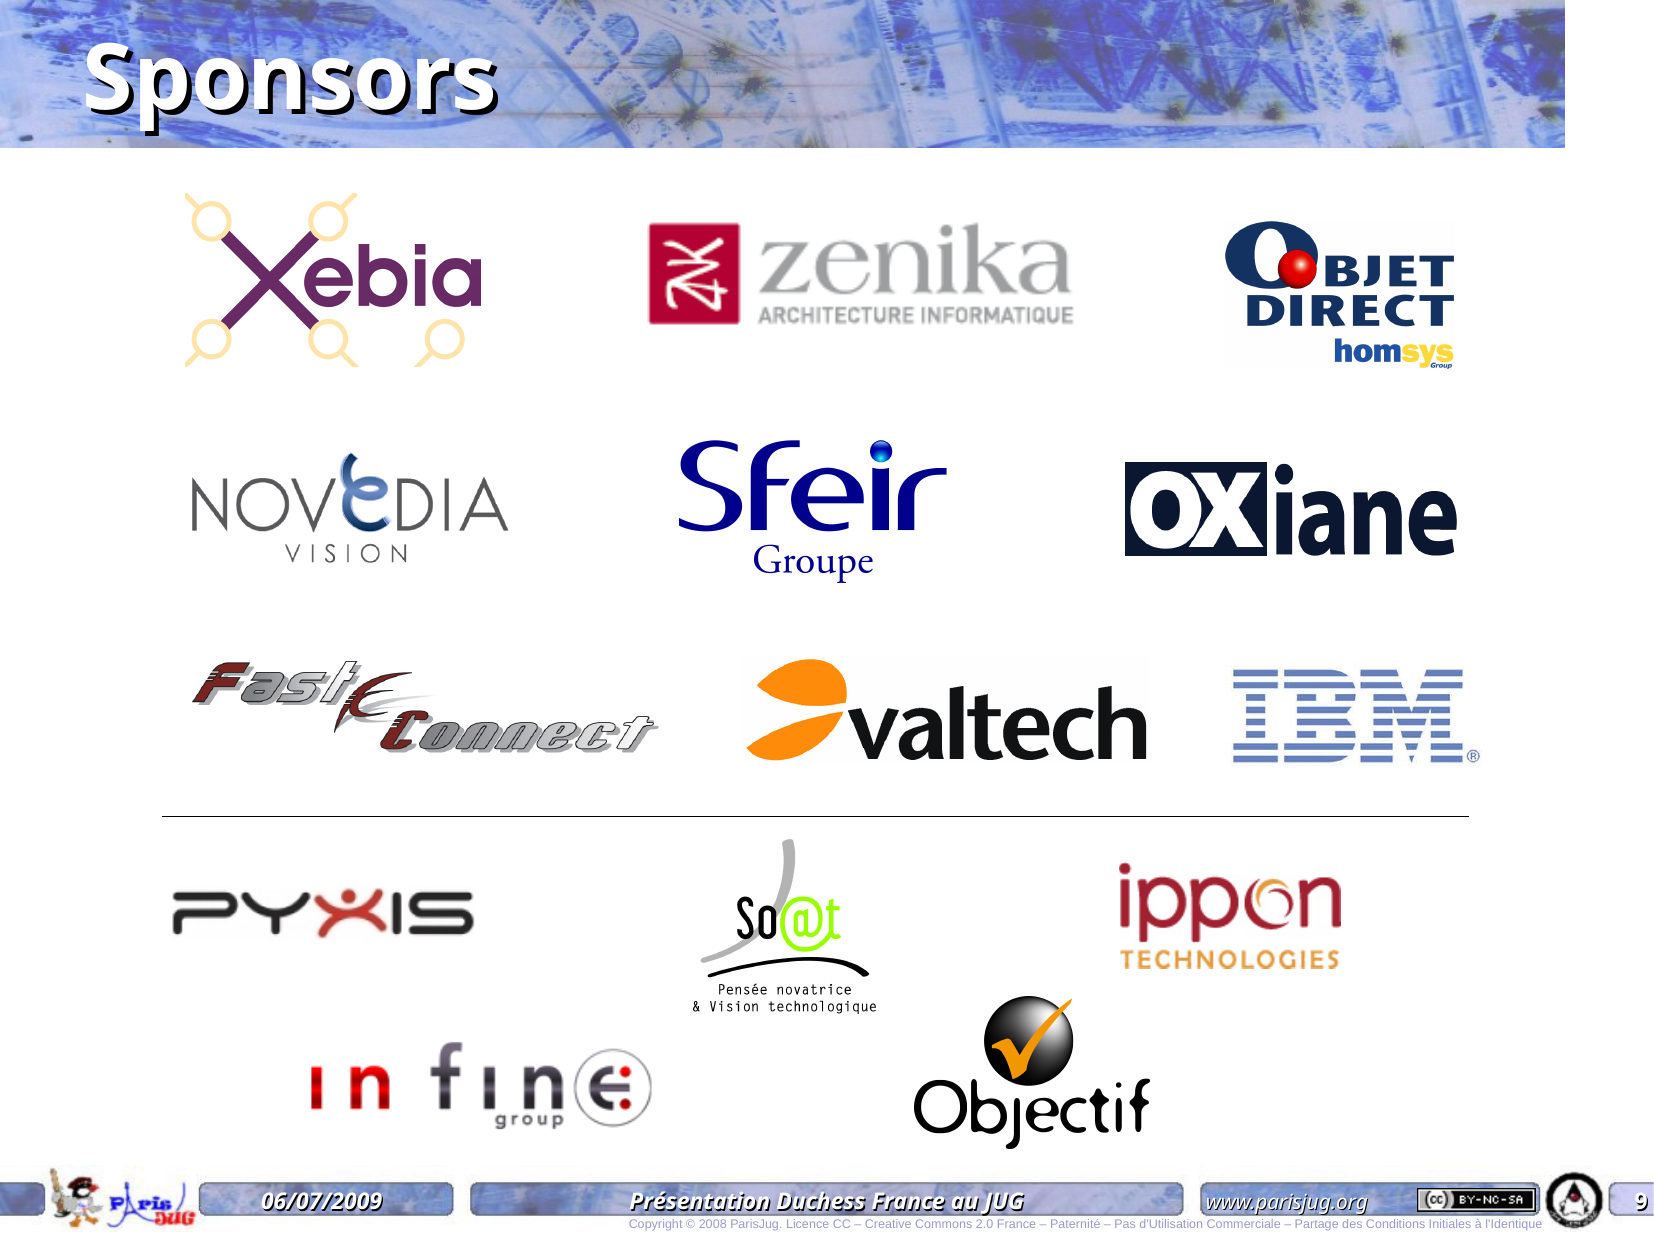

# Sponsors
06/07/2009
Présentation Duchess France au JUG
9